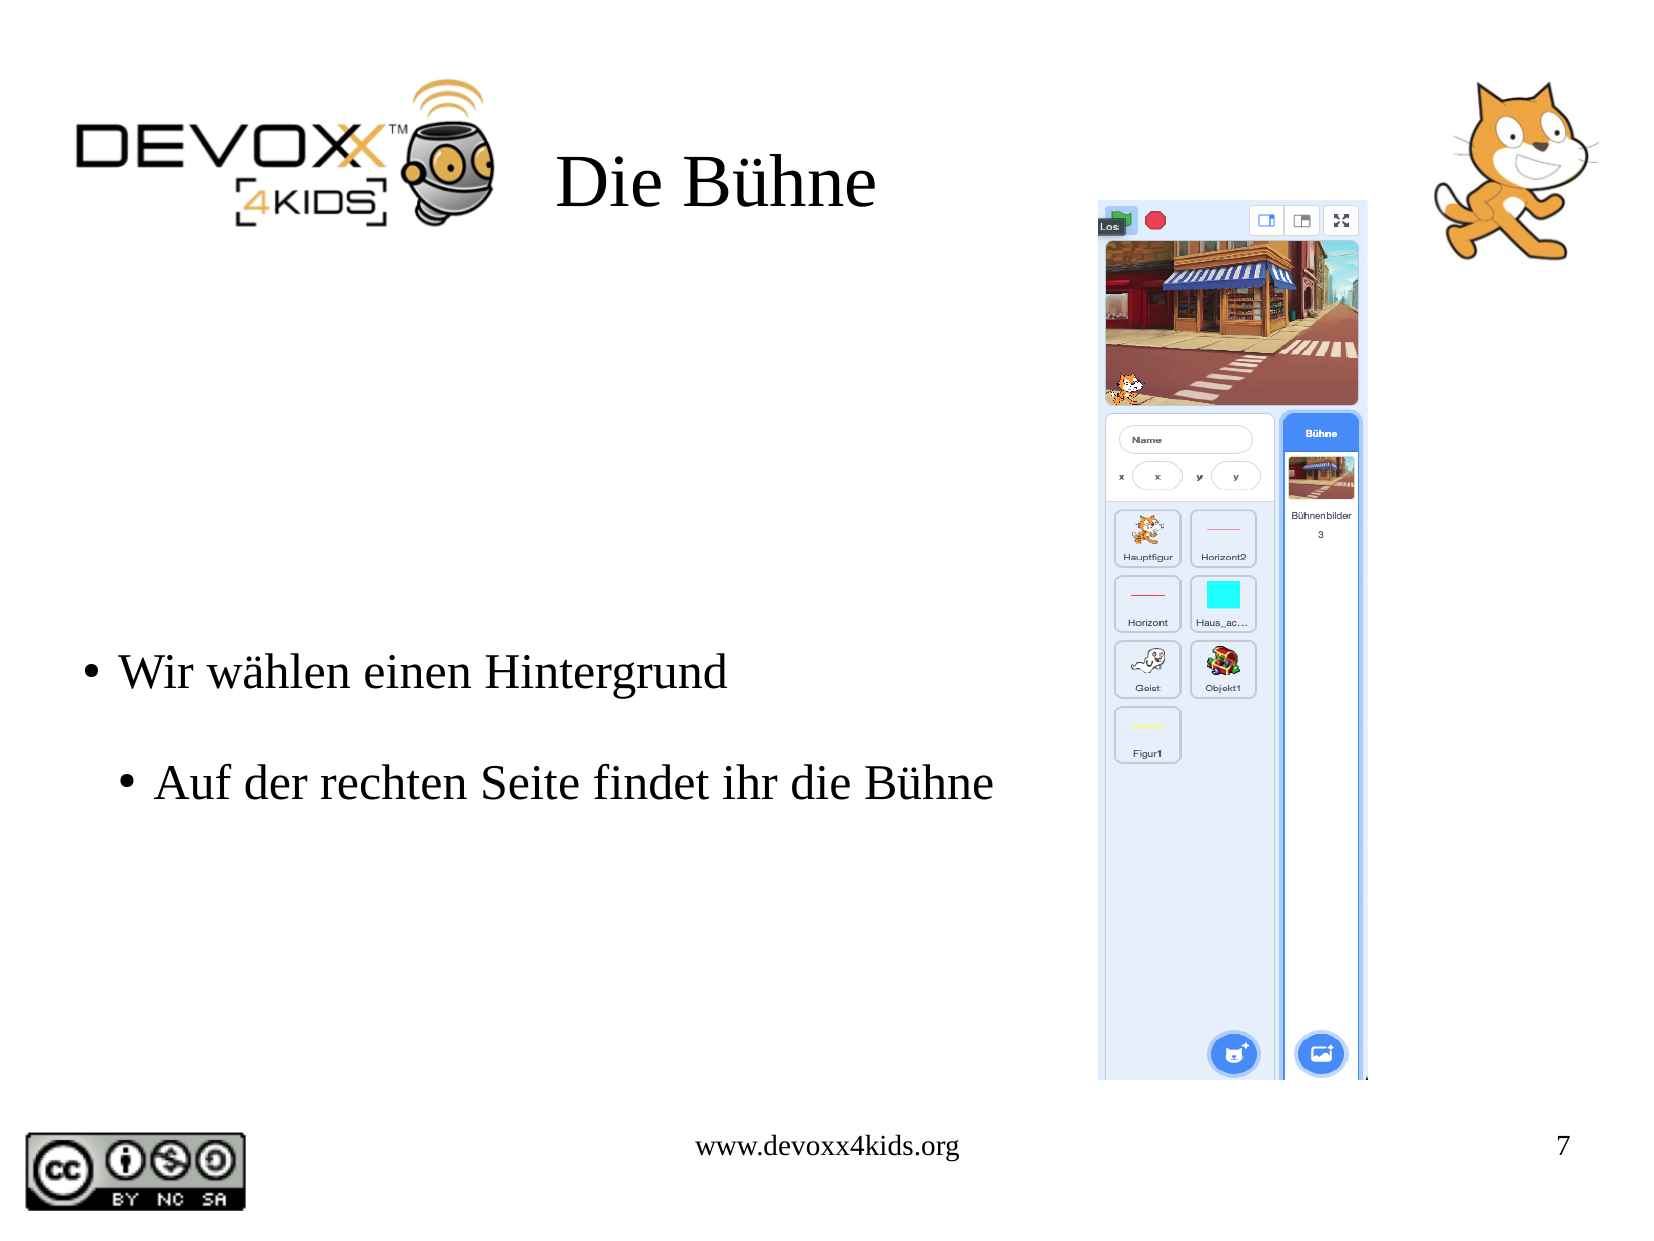

# Die Bühne
Wir wählen einen Hintergrund
Auf der rechten Seite findet ihr die Bühne
www.devoxx4kids.org
7